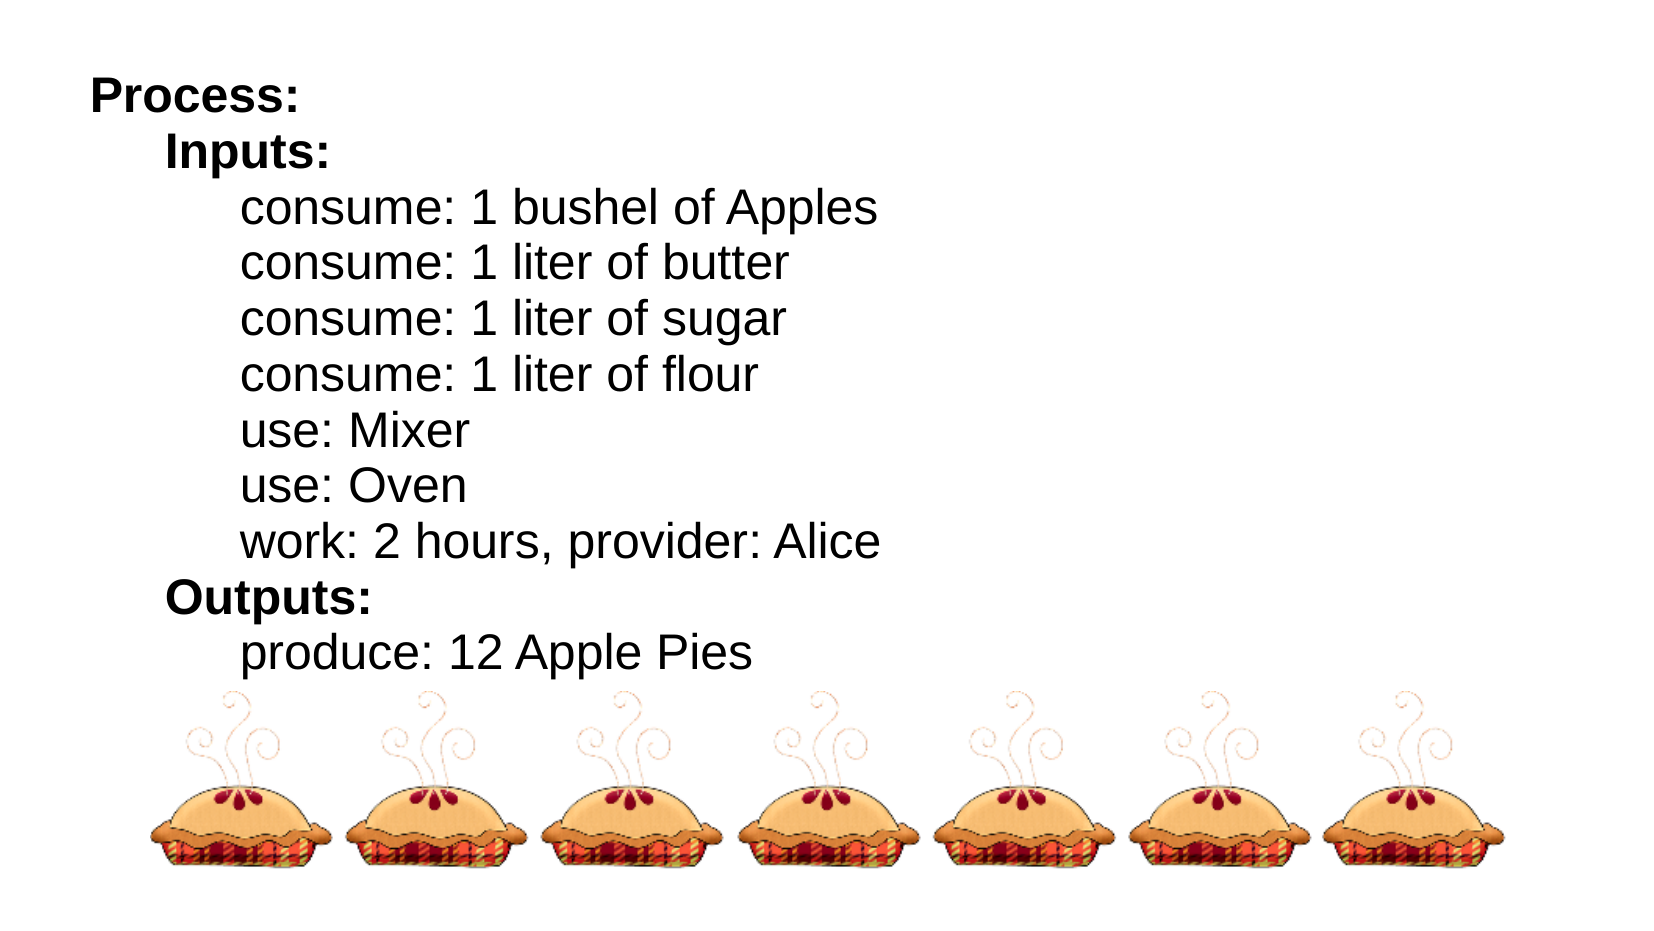

Process:
	Inputs:
		consume: 1 bushel of Apples
		consume: 1 liter of butter
		consume: 1 liter of sugar
		consume: 1 liter of flour
		use: Mixer
		use: Oven
		work: 2 hours, provider: Alice
	Outputs:
		produce: 12 Apple Pies